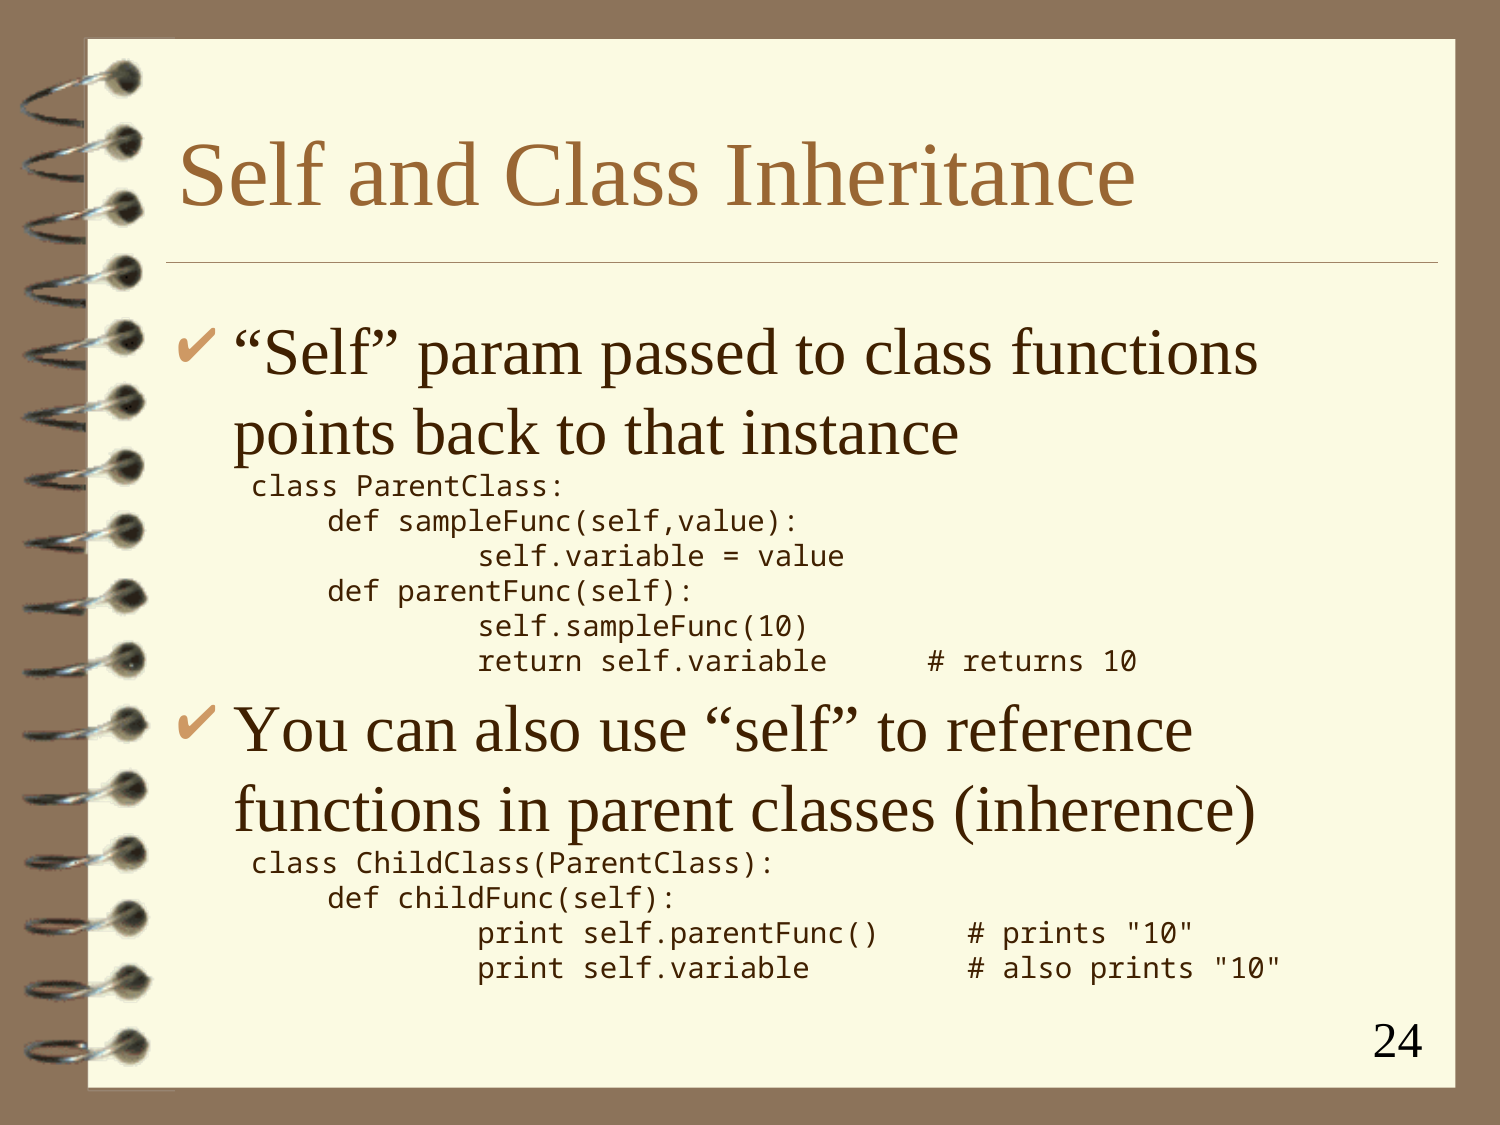

# Self and Class Inheritance
“Self” param passed to class functions points back to that instance
 class ParentClass:
	def sampleFunc(self,value):
		self.variable = value
	def parentFunc(self):
		self.sampleFunc(10)
		return self.variable	# returns 10
You can also use “self” to reference functions in parent classes (inherence)
 class ChildClass(ParentClass):
	def childFunc(self):
		print self.parentFunc() # prints "10"
		print self.variable # also prints "10"
24